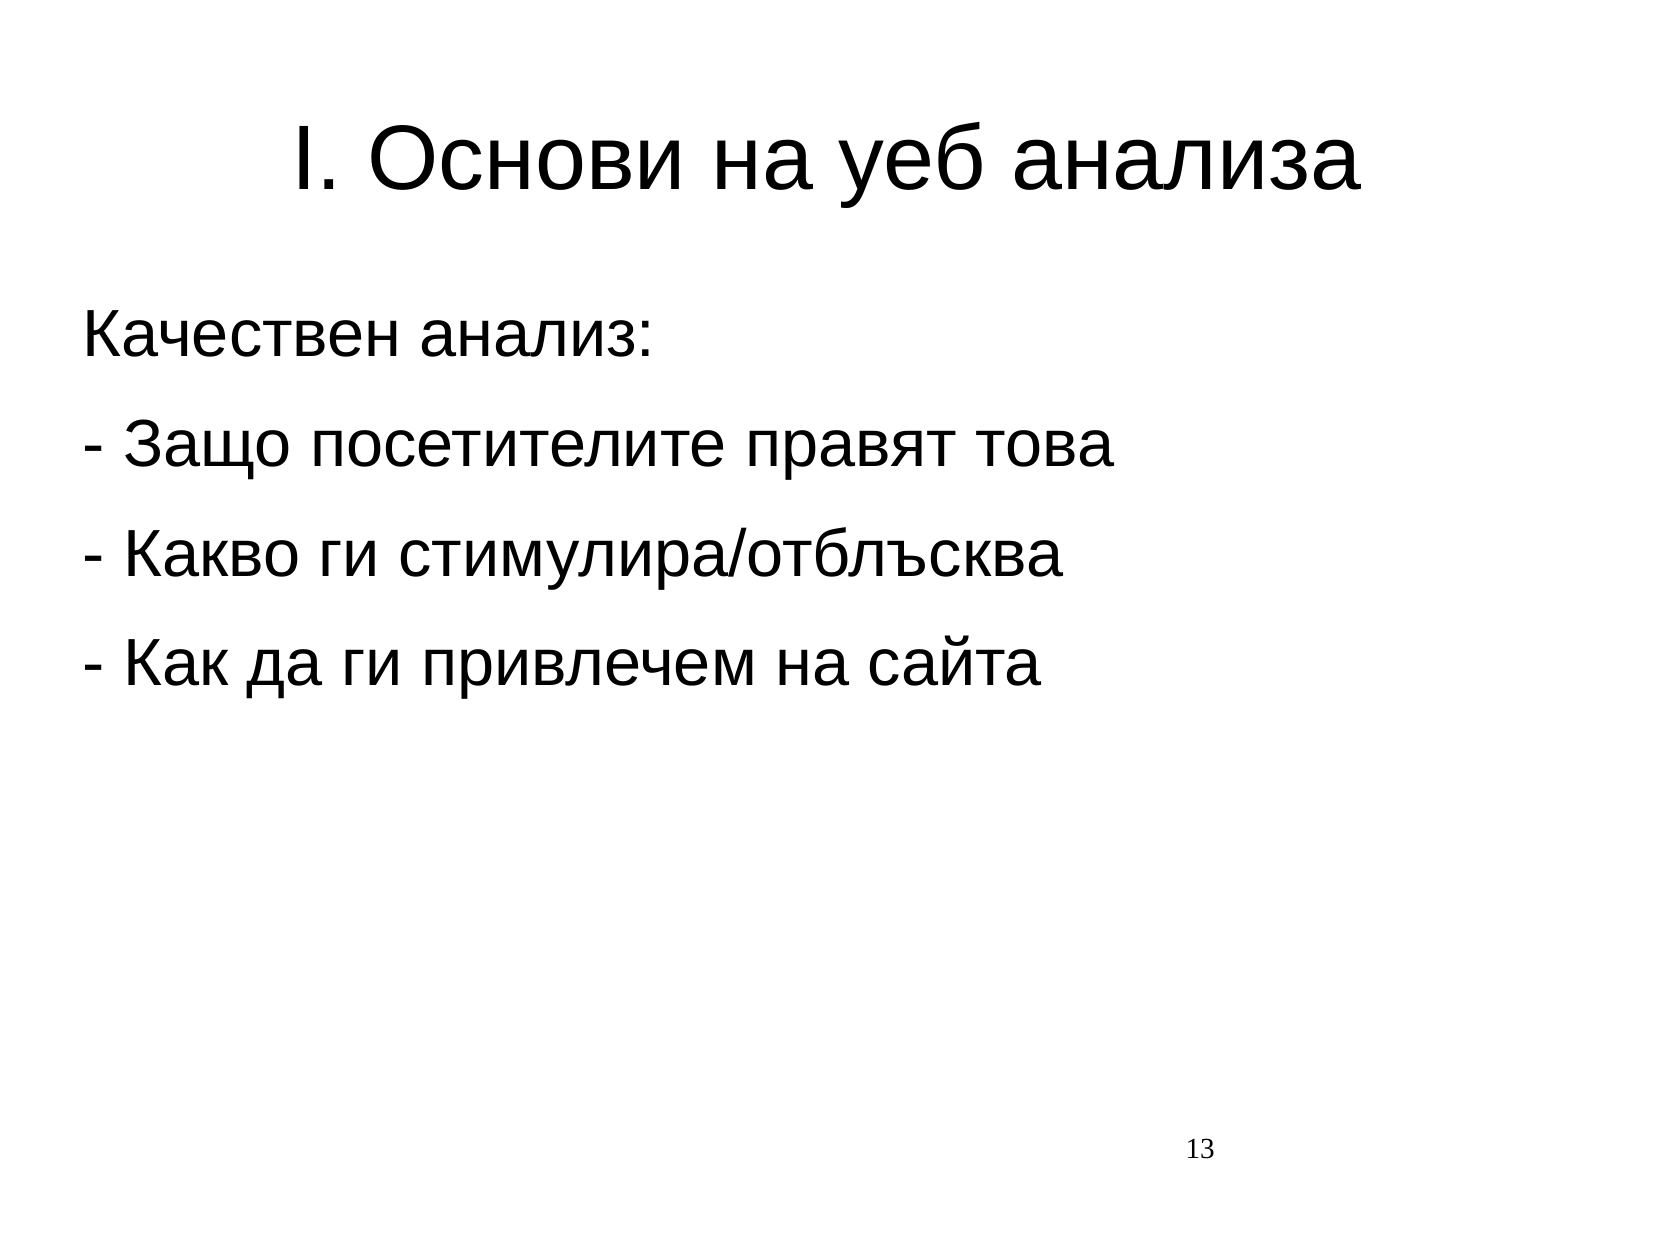

# I. Основи на уеб анализа
Качествен анализ:
- Защо посетителите правят това
- Какво ги стимулира/отблъсква
- Как да ги привлечем на сайта
6